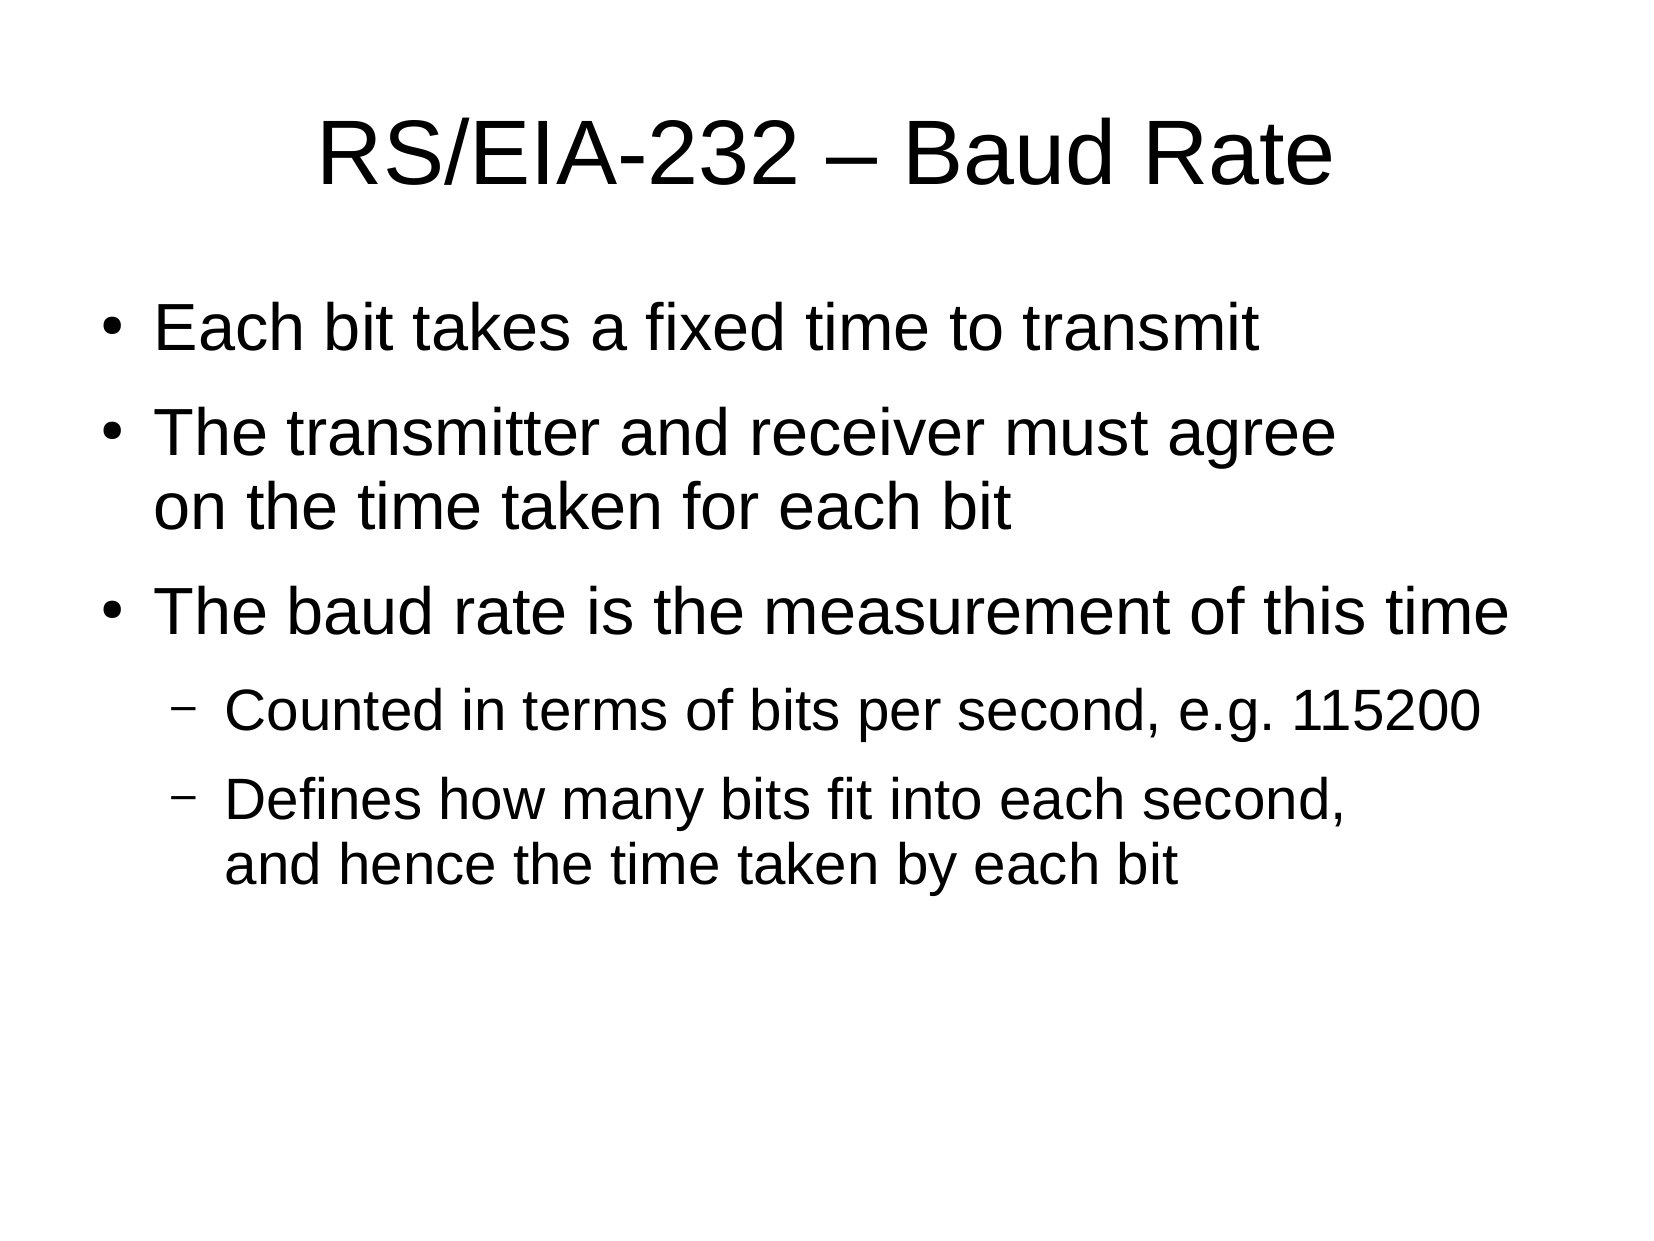

# RS/EIA-232 – Baud Rate
Each bit takes a fixed time to transmit
The transmitter and receiver must agree
on the time taken for each bit
The baud rate is the measurement of this time
Counted in terms of bits per second, e.g. 115200
Defines how many bits fit into each second,
and hence the time taken by each bit